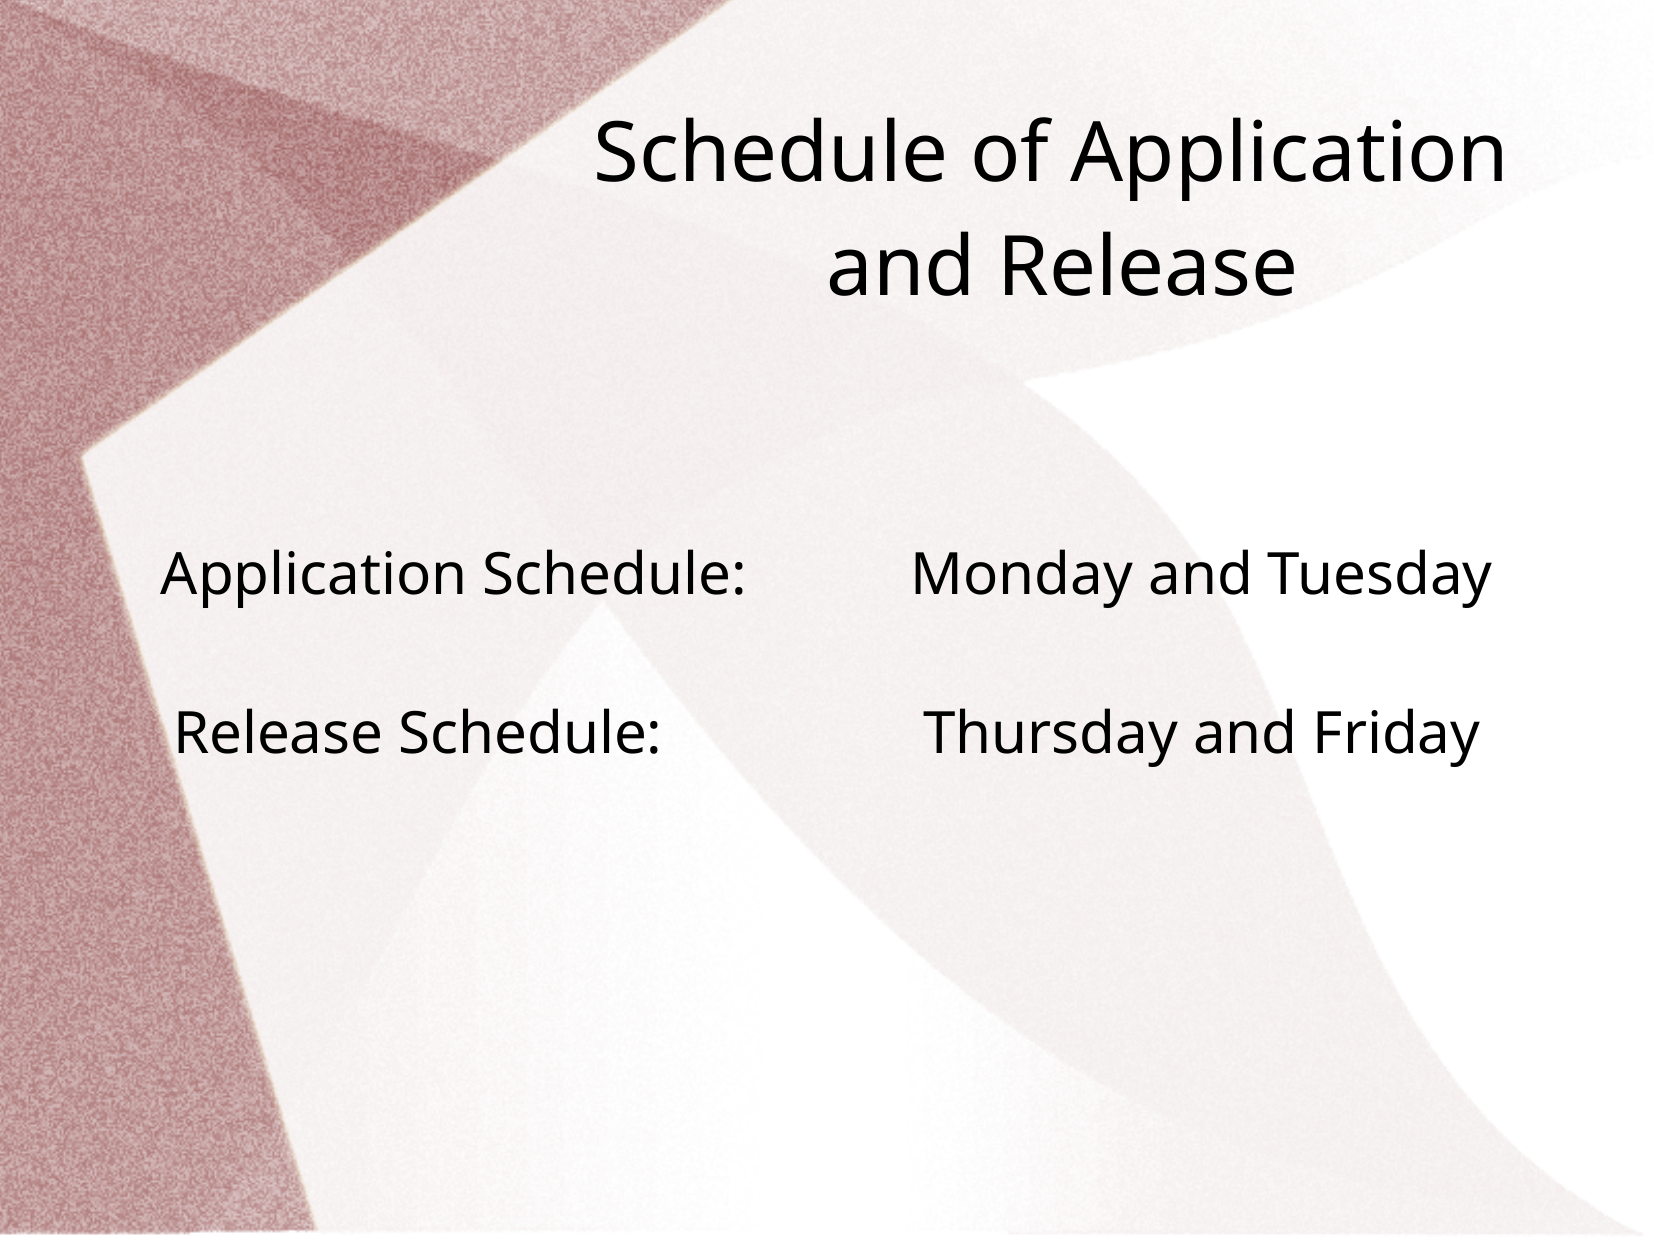

# Schedule of Application and Release
Application Schedule:			Monday and Tuesday
Release Schedule:				Thursday and Friday